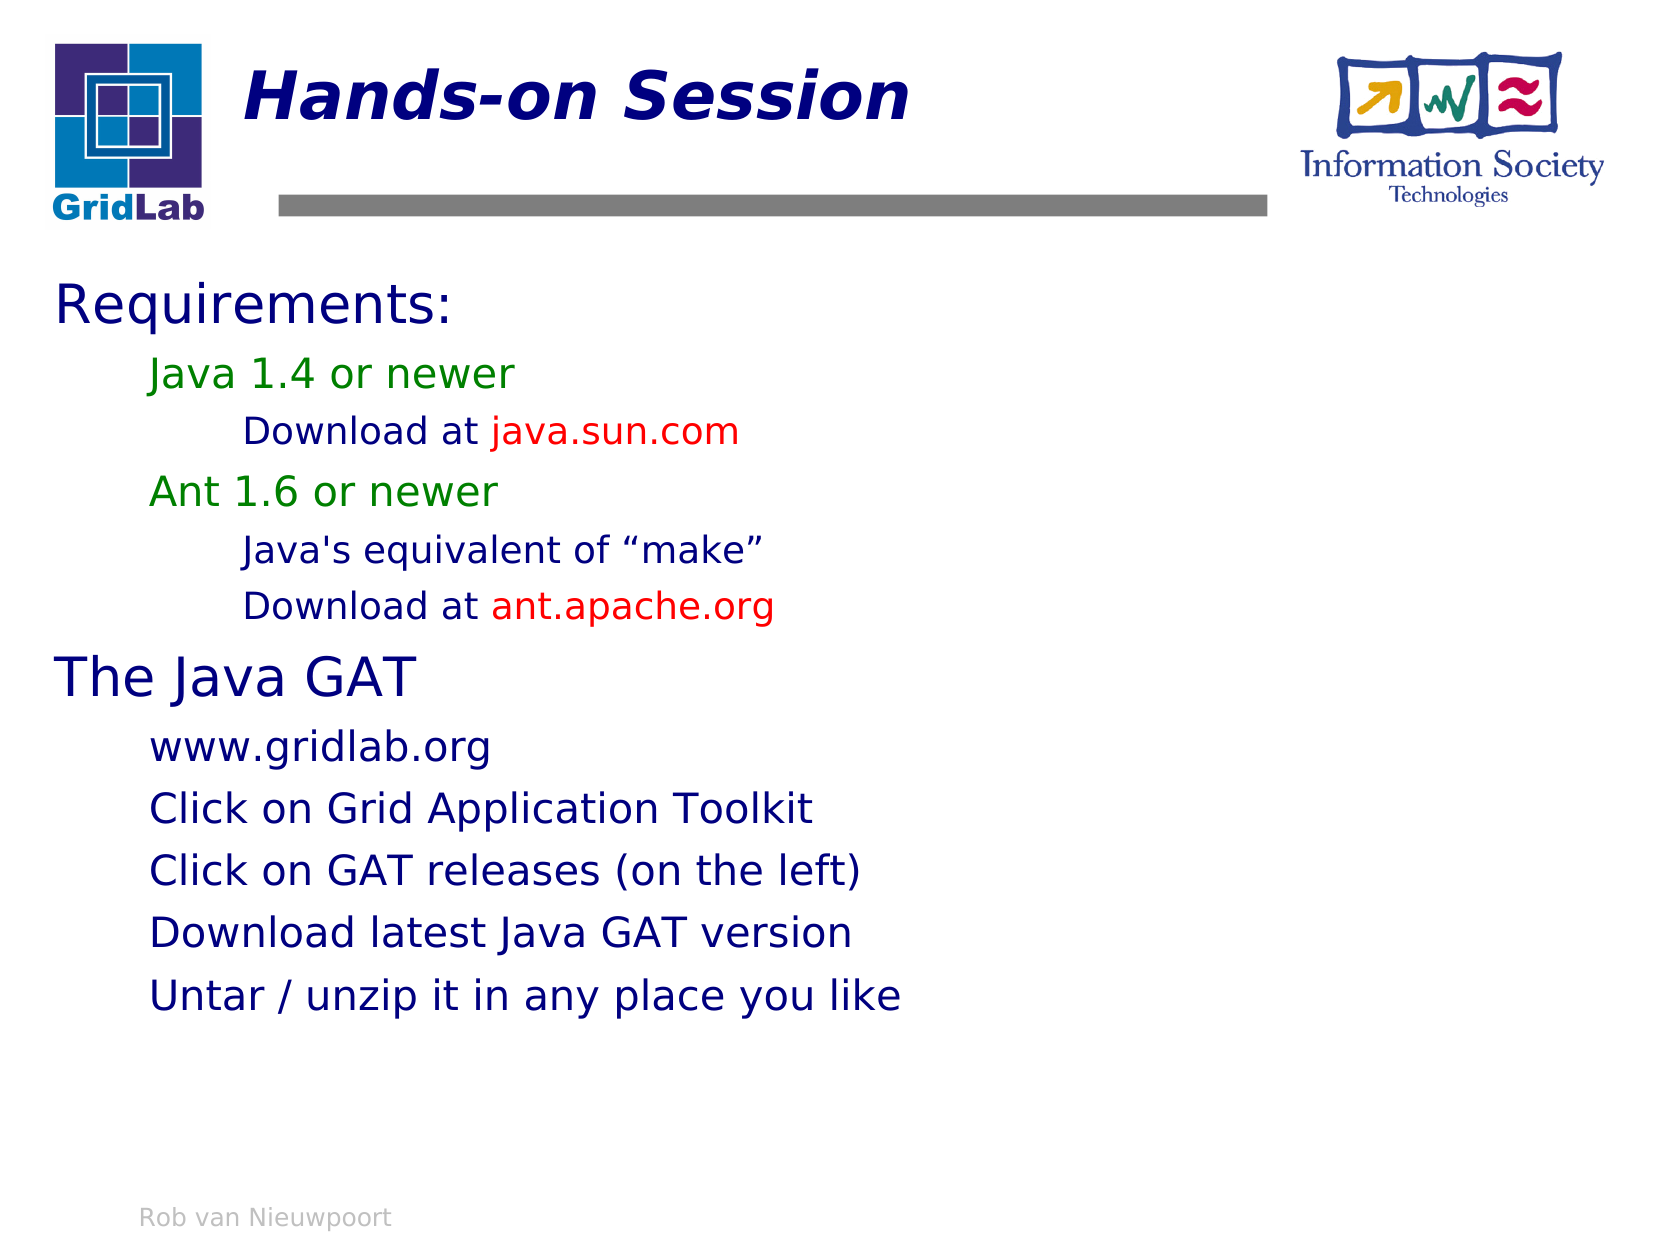

# Hands-on Session
Requirements:
Java 1.4 or newer
Download at java.sun.com
Ant 1.6 or newer
Java's equivalent of “make”
Download at ant.apache.org
The Java GAT
www.gridlab.org
Click on Grid Application Toolkit
Click on GAT releases (on the left)
Download latest Java GAT version
Untar / unzip it in any place you like